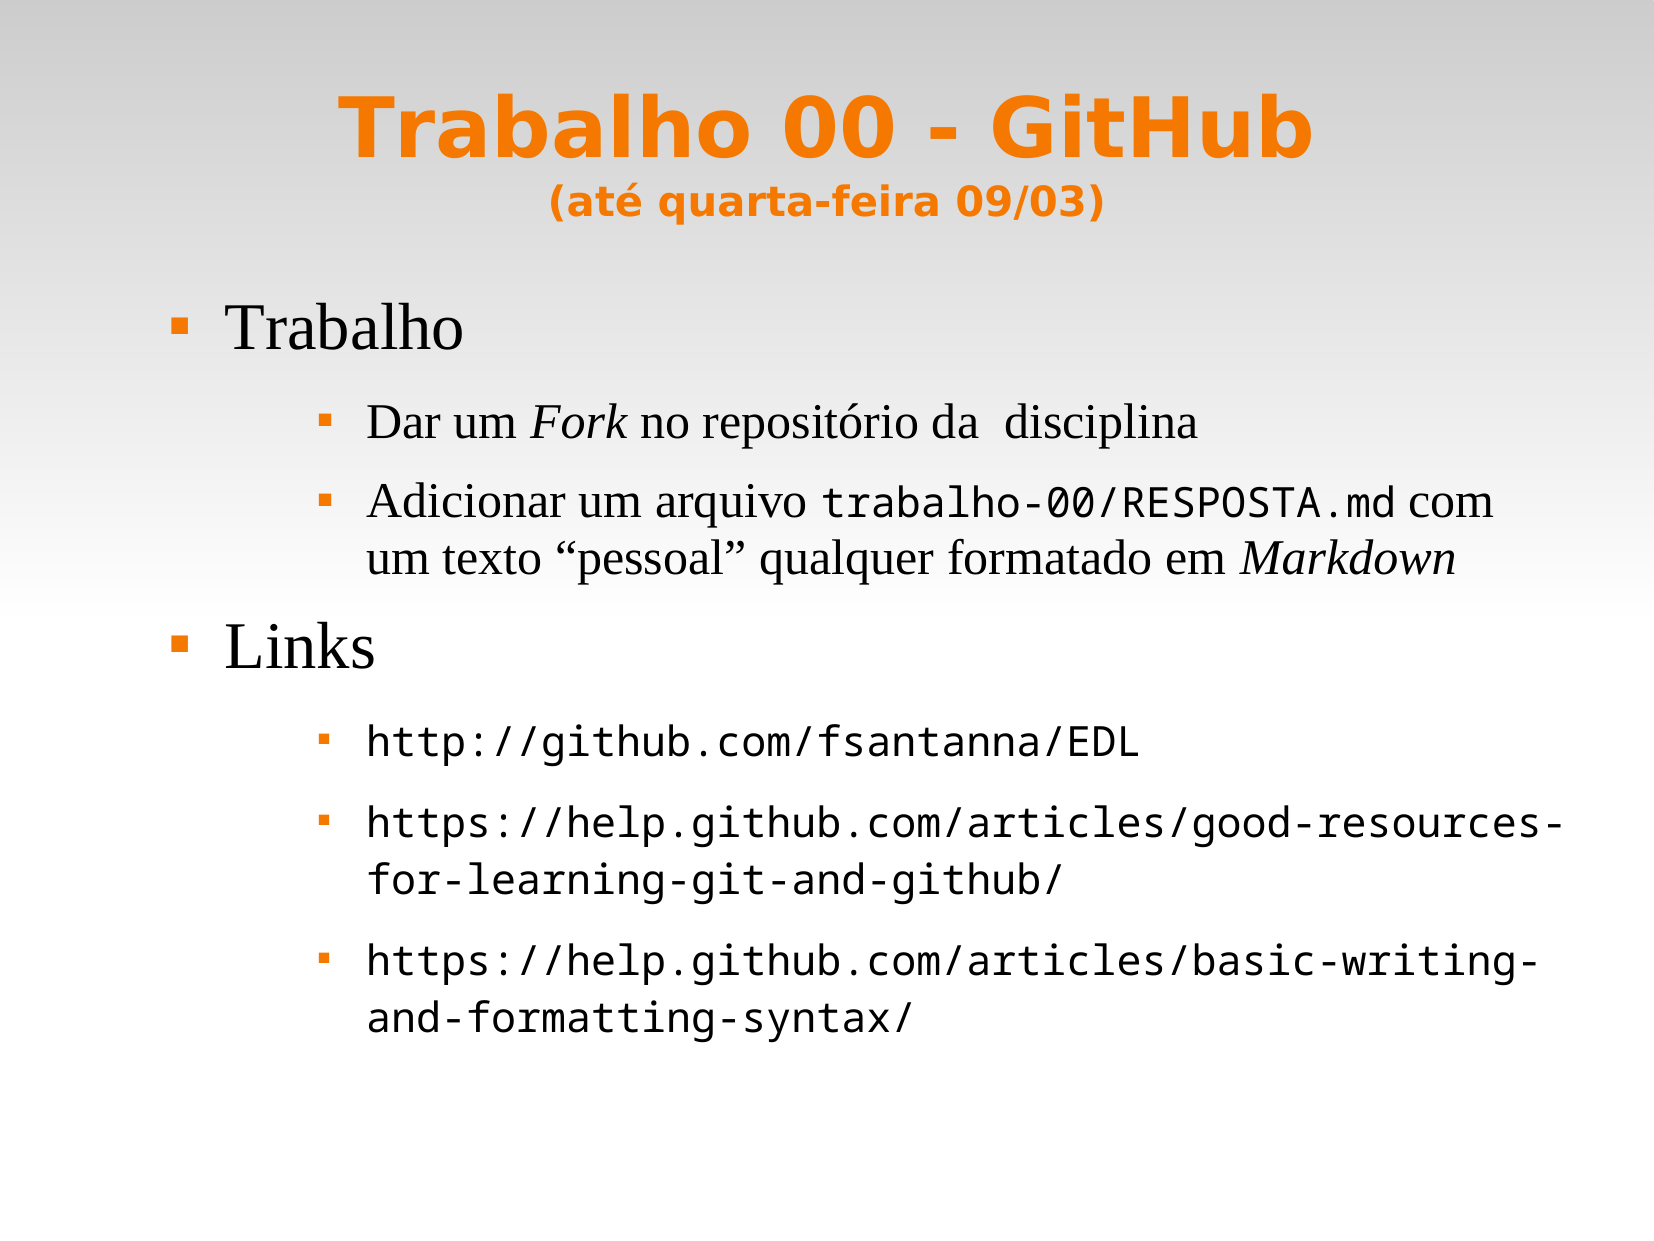

# Trabalho 00 - GitHub (até quarta-feira 09/03)
Trabalho
Dar um Fork no repositório da disciplina
Adicionar um arquivo trabalho-00/RESPOSTA.md com um texto “pessoal” qualquer formatado em Markdown
Links
http://github.com/fsantanna/EDL
https://help.github.com/articles/good-resources-for-learning-git-and-github/
https://help.github.com/articles/basic-writing-and-formatting-syntax/